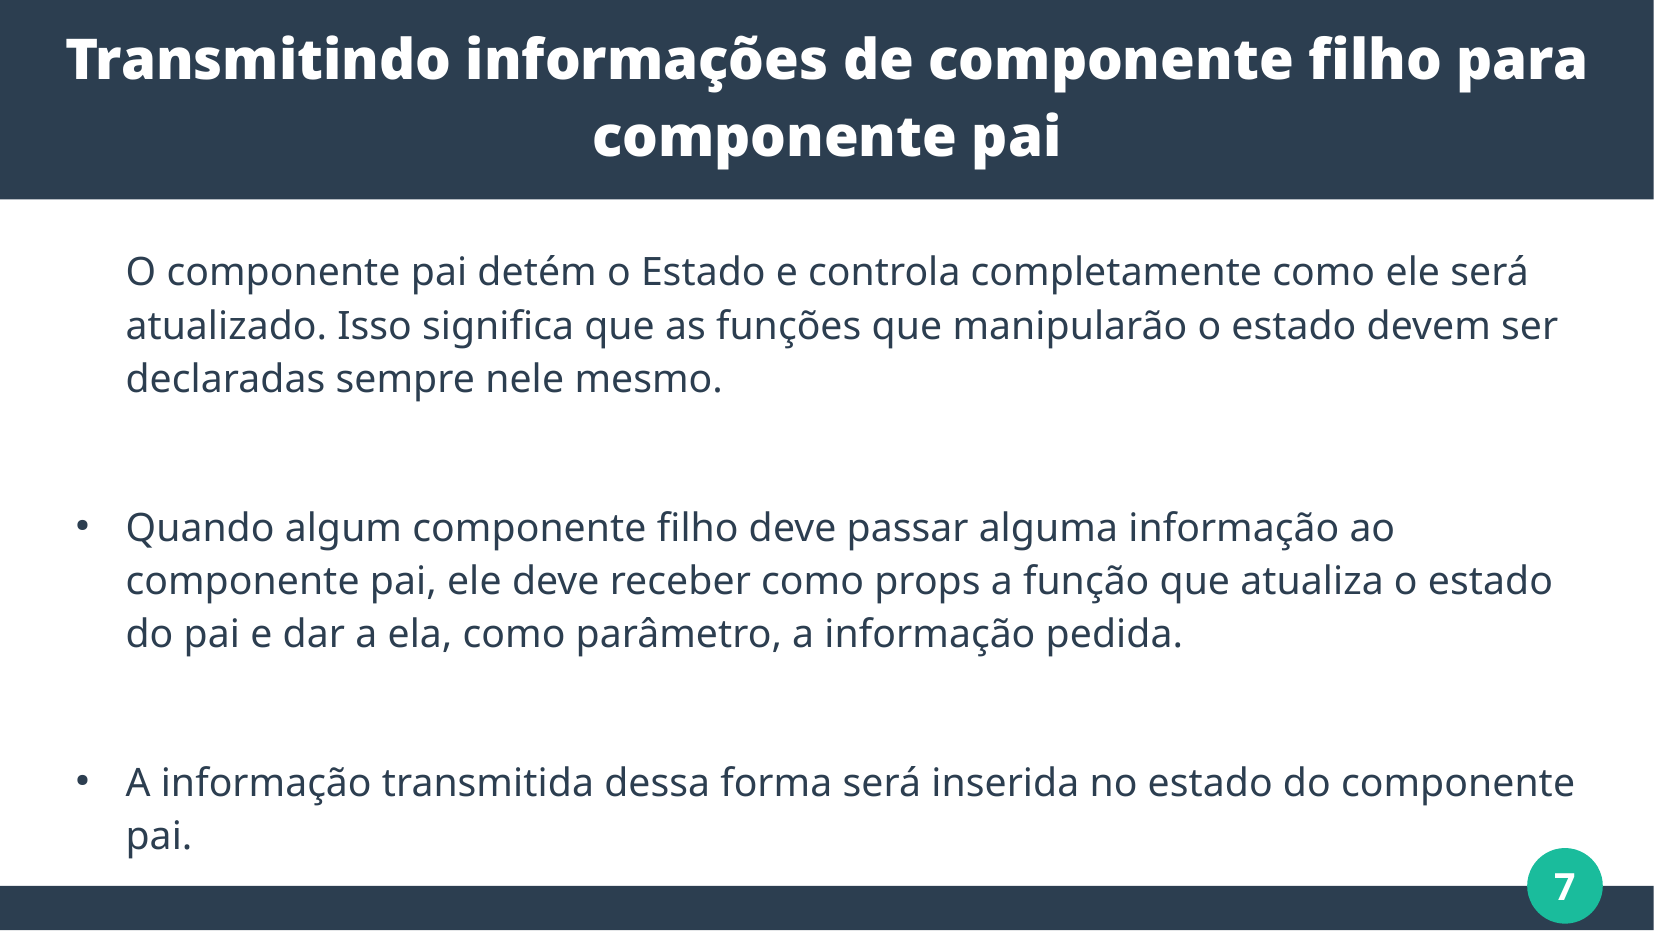

# Transmitindo informações de componente filho para componente pai
O componente pai detém o Estado e controla completamente como ele será atualizado. Isso significa que as funções que manipularão o estado devem ser declaradas sempre nele mesmo.
Quando algum componente filho deve passar alguma informação ao componente pai, ele deve receber como props a função que atualiza o estado do pai e dar a ela, como parâmetro, a informação pedida.
A informação transmitida dessa forma será inserida no estado do componente pai.